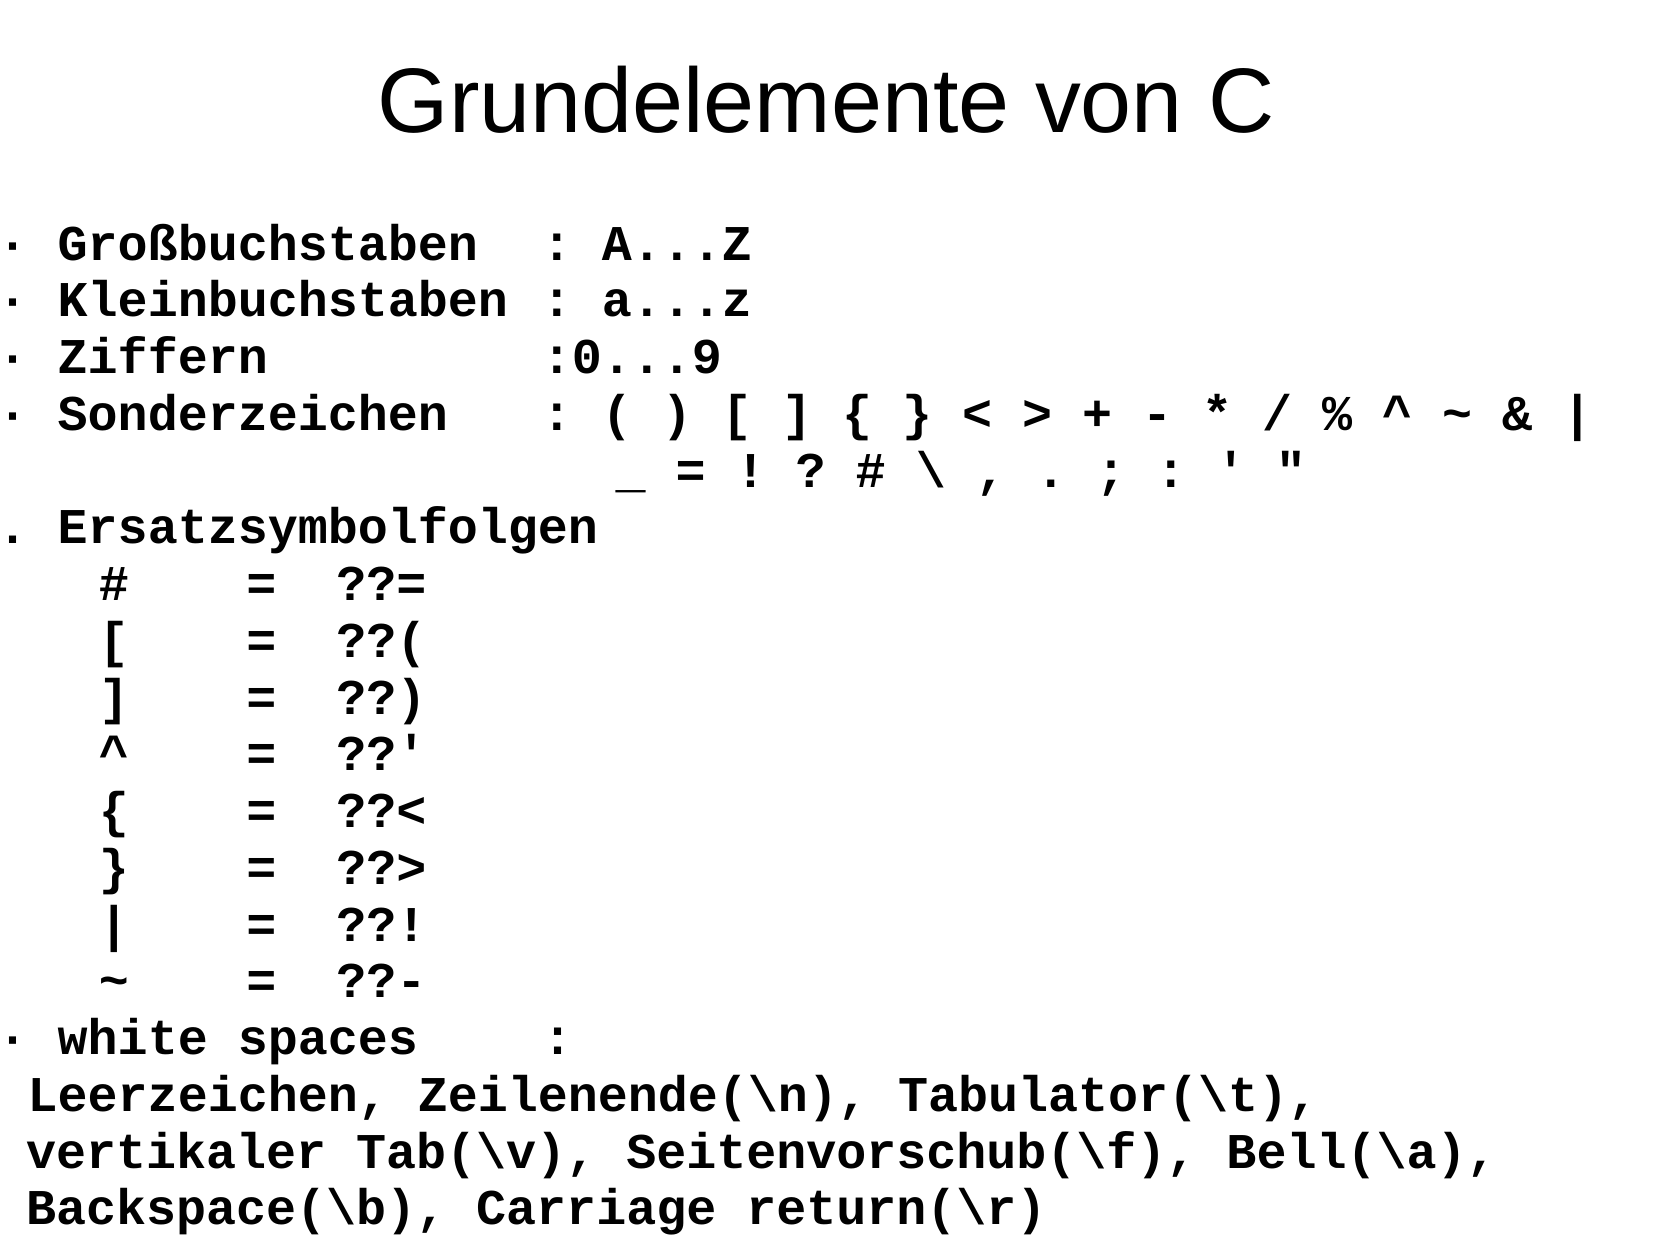

# Grundelemente von C
· Großbuchstaben 	: A...Z
· Kleinbuchstaben	: a...z
· Ziffern 			:0...9
· Sonderzeichen	: ( ) [ ] { } < > + - * / % ^ ~ & | 		_ = ! ? # \ , . ; : ' "
. Ersatzsymbolfolgen
	#	= ??=
	[	= ??(
	]	= ??)
	^	= ??'
	{	= ??<
	}	= ??>
	|	= ??!
	~	= ??-
· white spaces		:
 Leerzeichen, Zeilenende(\n), Tabulator(\t), vertikaler Tab(\v), Seitenvorschub(\f), Bell(\a), Backspace(\b), Carriage return(\r)